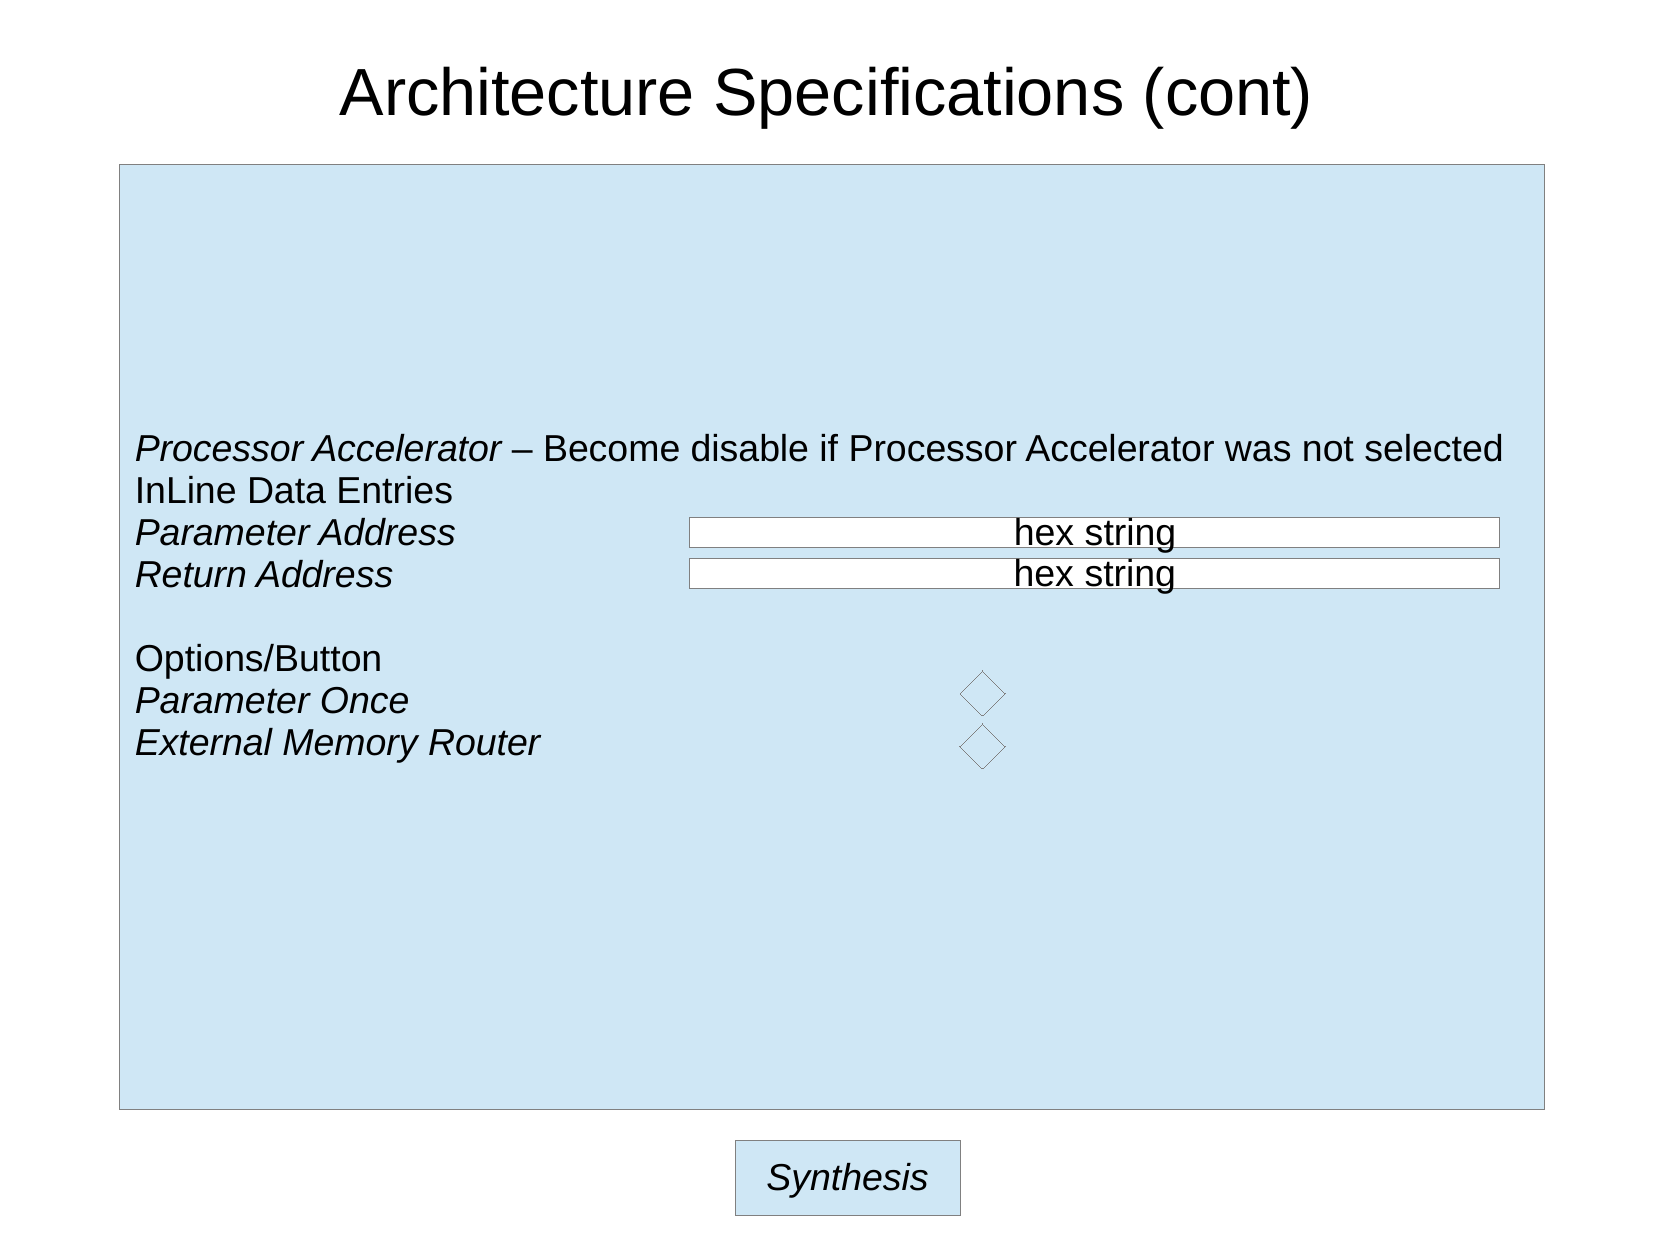

# Architecture Specifications (cont)
Processor Accelerator – Become disable if Processor Accelerator was not selected
InLine Data Entries
Parameter Address
Return Address
Options/Button
Parameter Once
External Memory Router
hex string
hex string
Synthesis